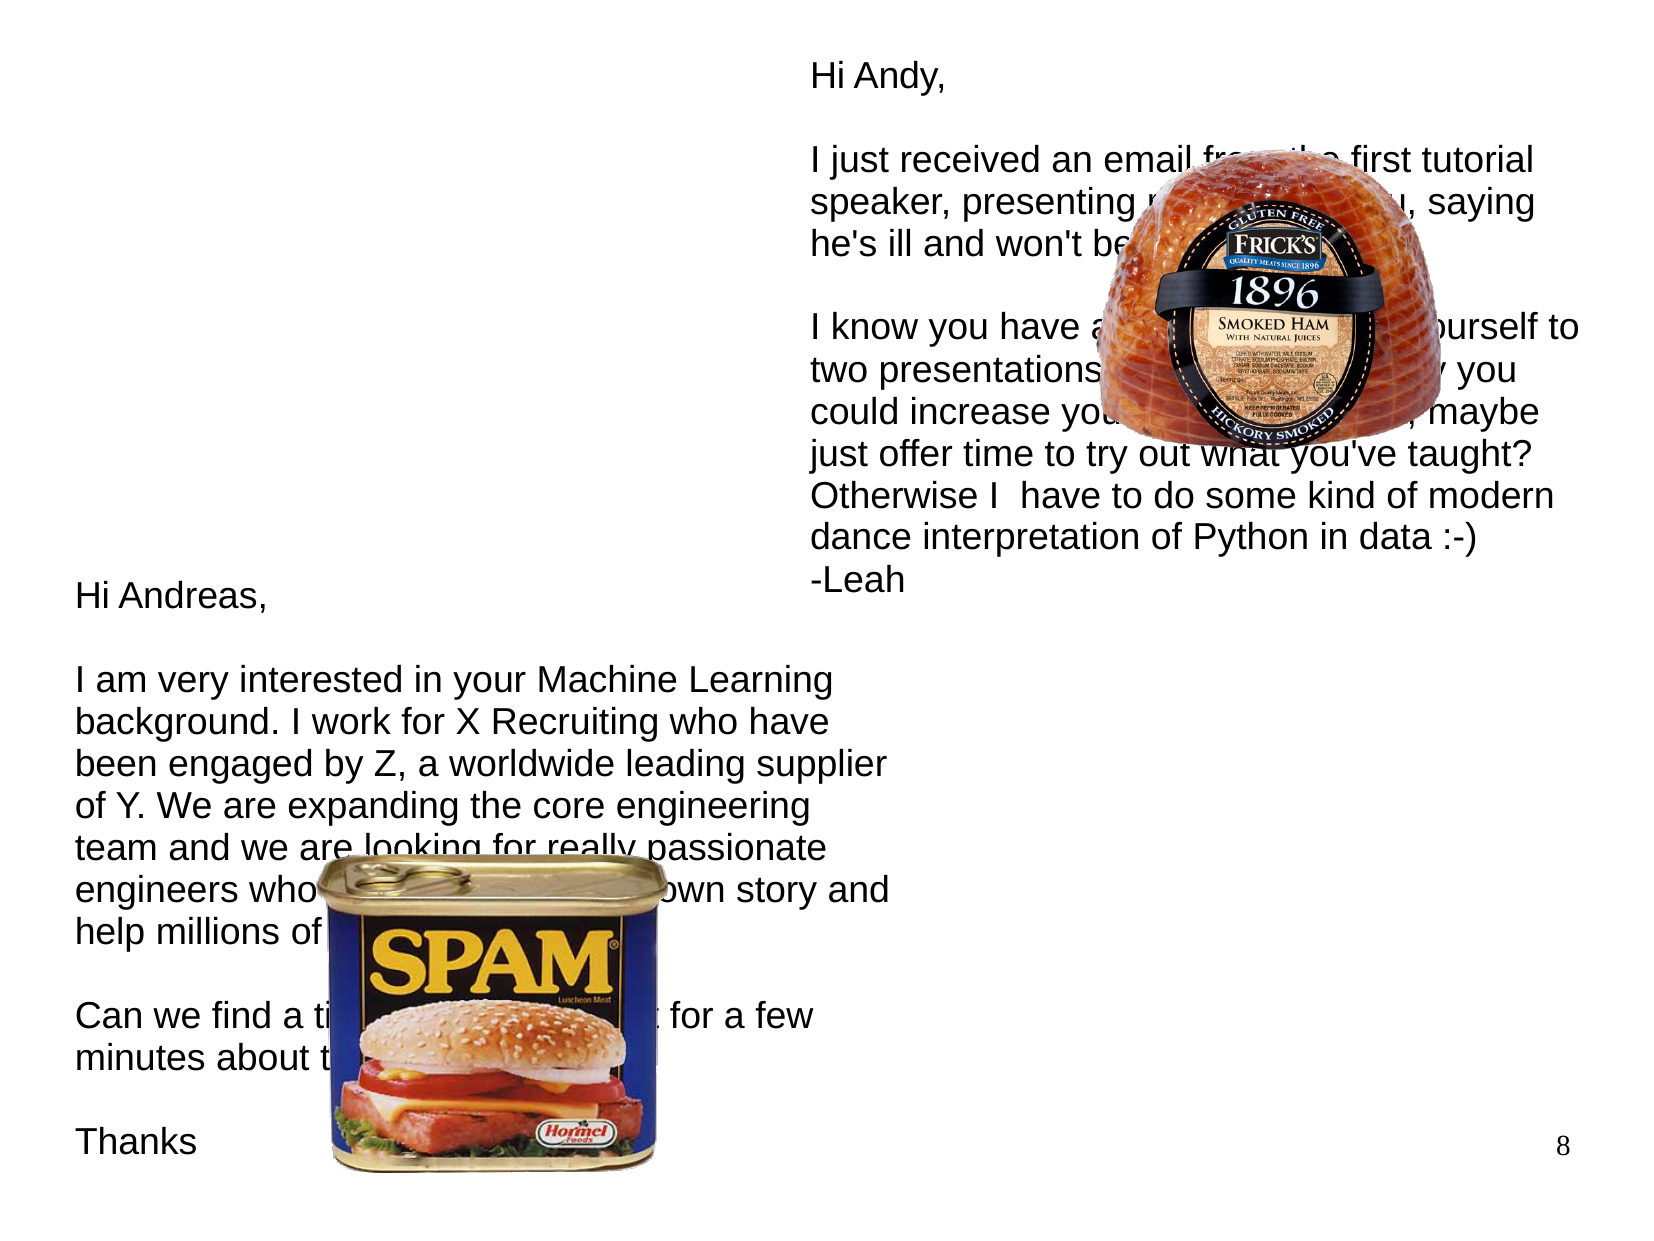

# Hi Andy,
I just received an email from the first tutorial speaker, presenting right before you, saying he's ill and won't be able to make it.
I know you have already committed yourself to two presentations, but is there anyway you could increase your tutorial time slot, maybe just offer time to try out what you've taught? Otherwise I have to do some kind of modern dance interpretation of Python in data :-)
-Leah
Hi Andreas,
I am very interested in your Machine Learning background. I work for X Recruiting who have been engaged by Z, a worldwide leading supplier of Y. We are expanding the core engineering team and we are looking for really passionate engineers who want to create their own story and help millions of people.
Can we find a time for a call to chat for a few minutes about this?
Thanks
8